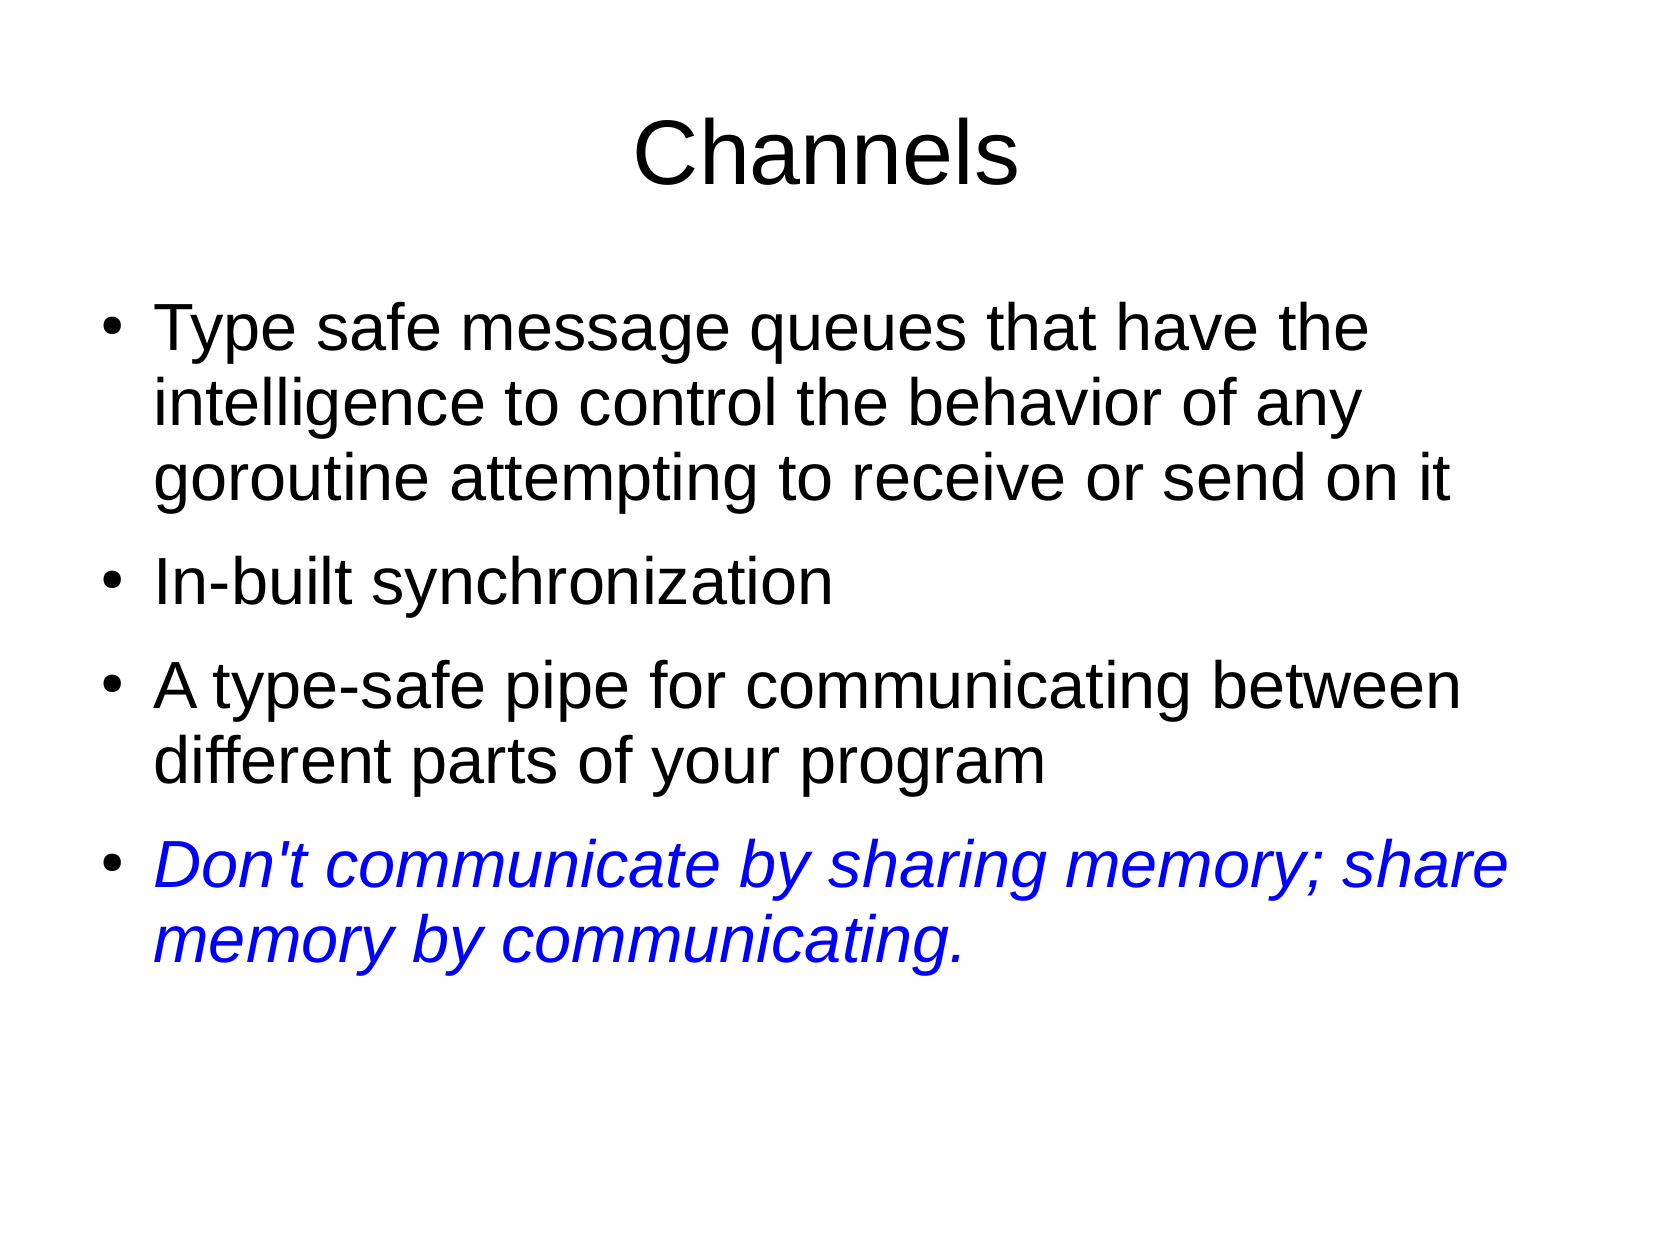

# Channels
Type safe message queues that have the intelligence to control the behavior of any goroutine attempting to receive or send on it
In-built synchronization
A type-safe pipe for communicating between different parts of your program
Don't communicate by sharing memory; share memory by communicating.